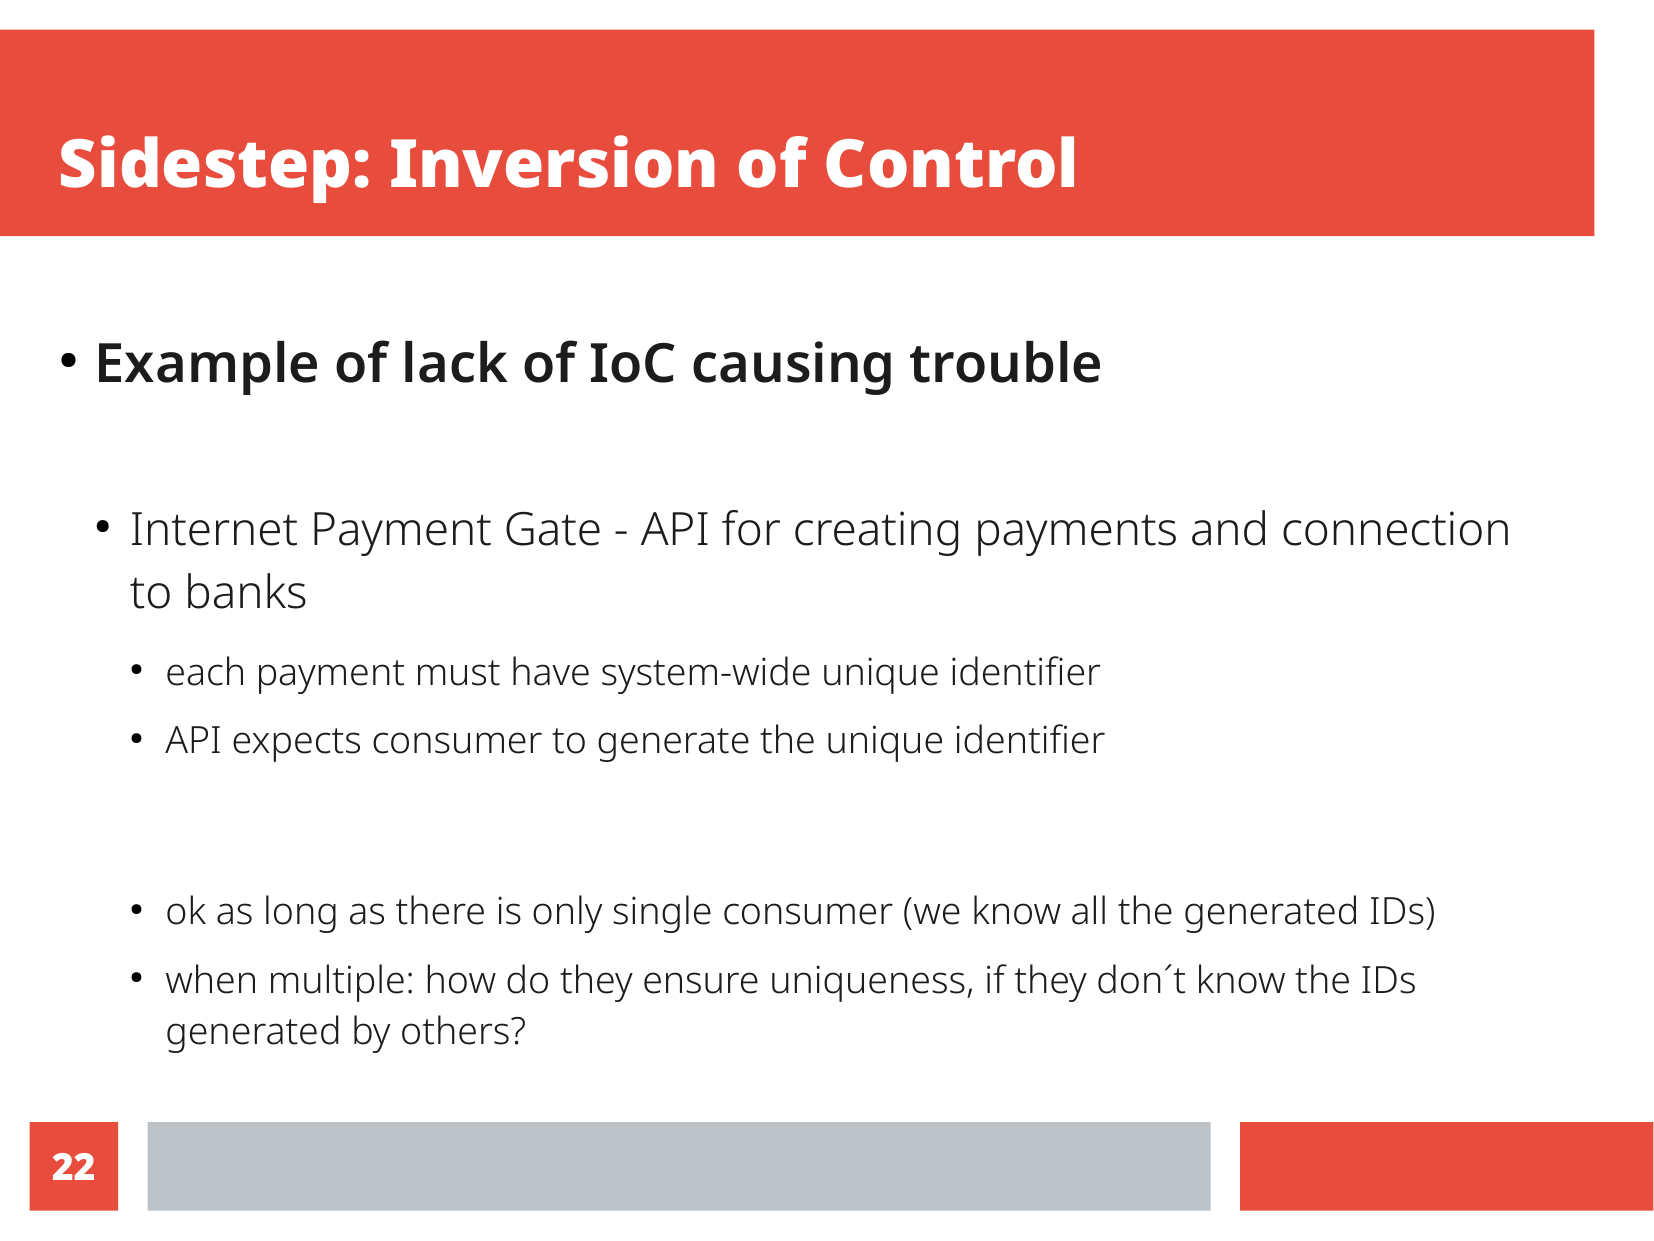

# Sidestep: Inversion of Control
Example of lack of IoC causing trouble
Internet Payment Gate - API for creating payments and connection to banks
each payment must have system-wide unique identifier
API expects consumer to generate the unique identifier
ok as long as there is only single consumer (we know all the generated IDs)
when multiple: how do they ensure uniqueness, if they don´t know the IDs generated by others?
22